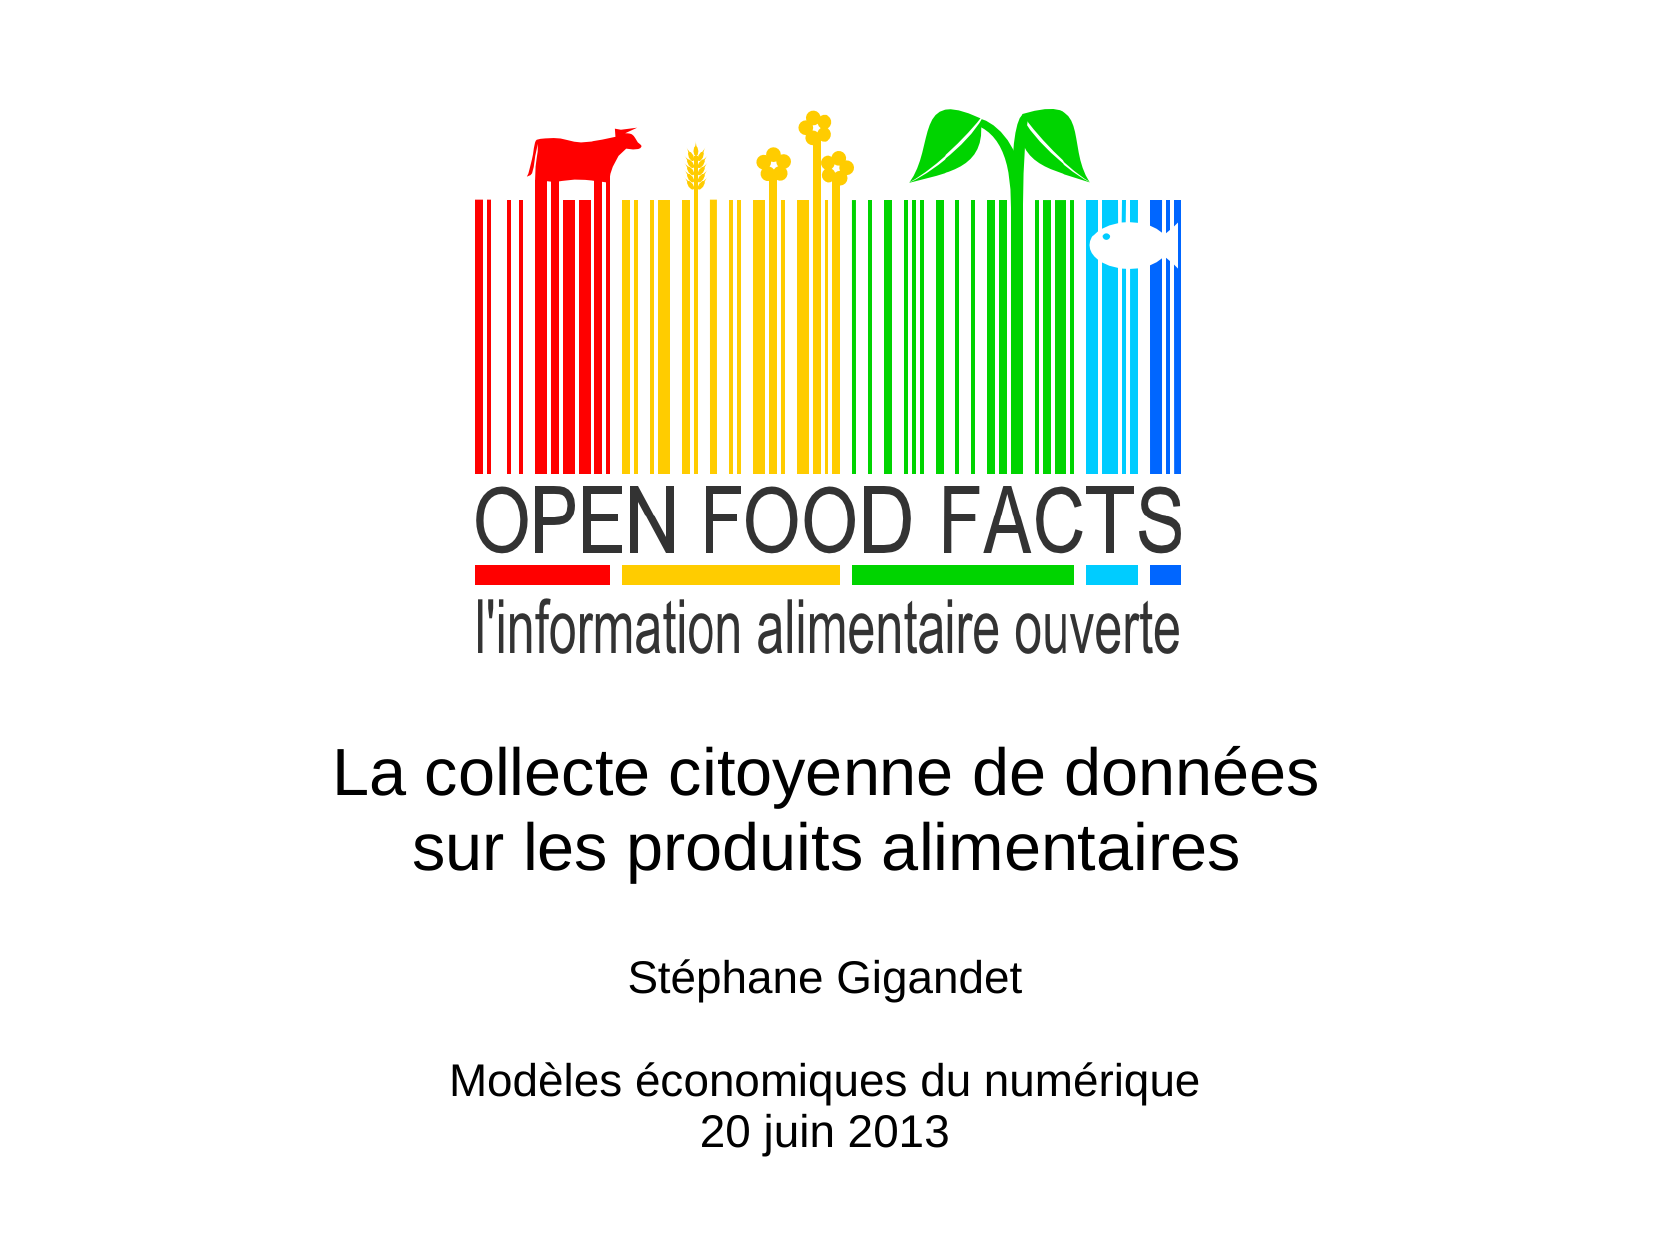

# La collecte citoyenne de données
sur les produits alimentaires
Stéphane Gigandet
Modèles économiques du numérique
20 juin 2013